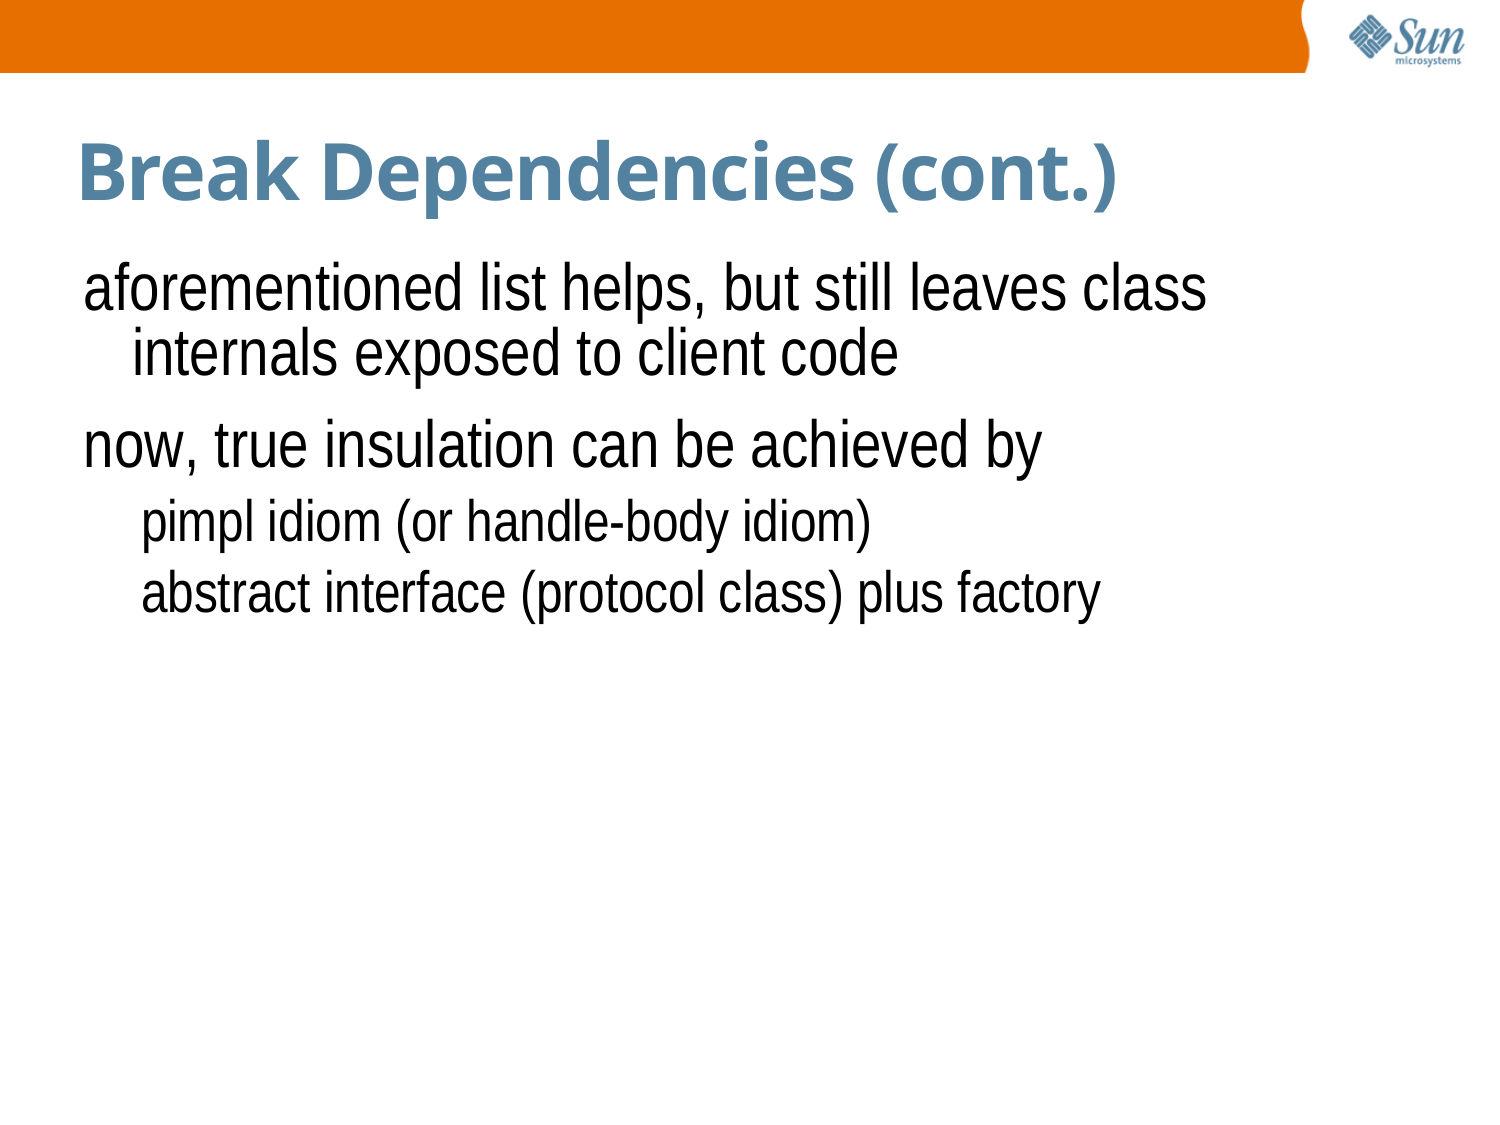

# Break Dependencies (cont.)
aforementioned list helps, but still leaves class internals exposed to client code
now, true insulation can be achieved by
pimpl idiom (or handle-body idiom)
abstract interface (protocol class) plus factory